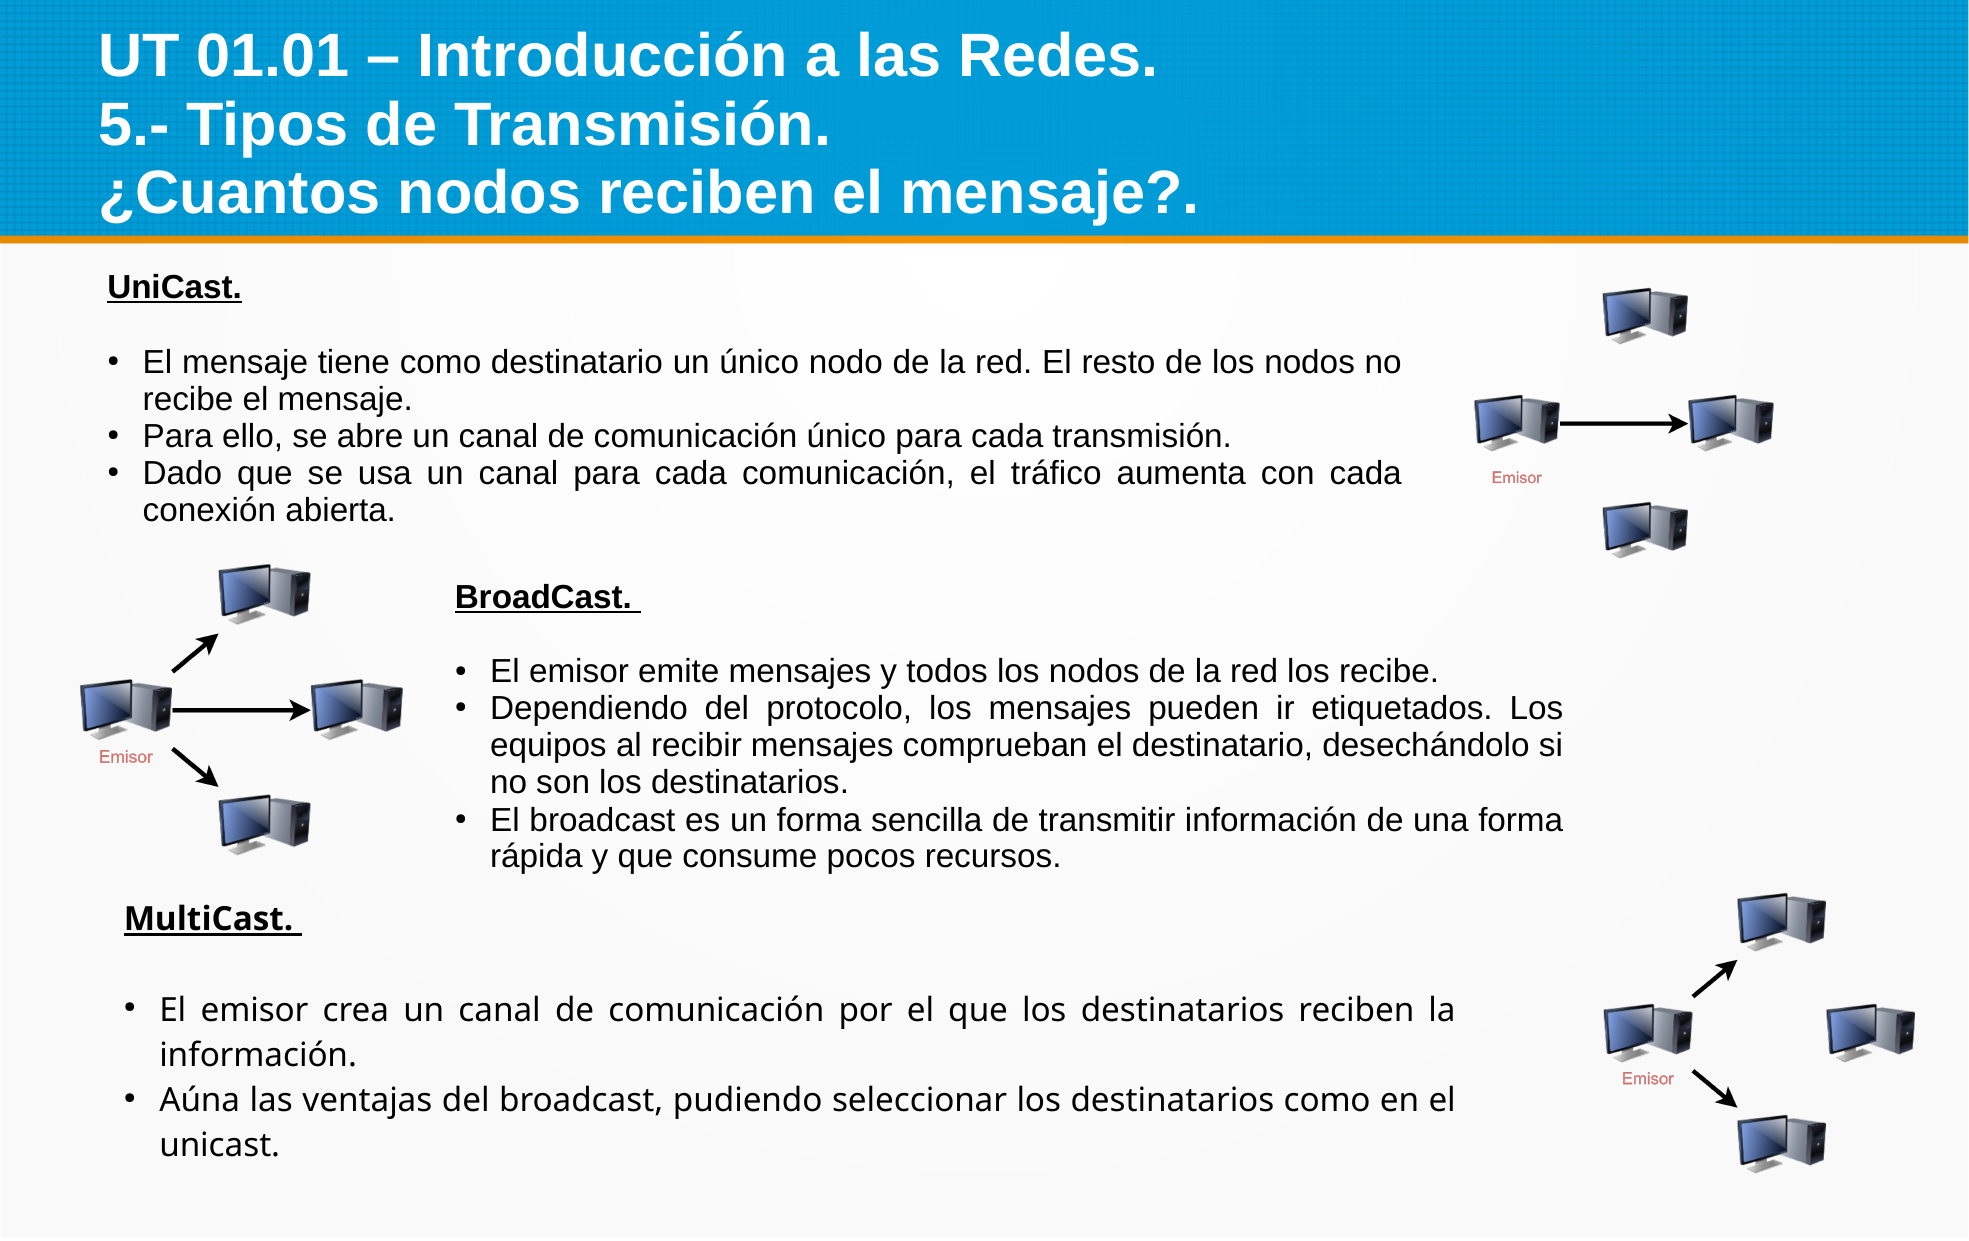

# UT 01.01 – Introducción a las Redes. 5.- Tipos de Transmisión. ¿Cuantos nodos reciben el mensaje?.
UniCast.
El mensaje tiene como destinatario un único nodo de la red. El resto de los nodos no recibe el mensaje.
Para ello, se abre un canal de comunicación único para cada transmisión.
Dado que se usa un canal para cada comunicación, el tráfico aumenta con cada conexión abierta.
BroadCast.
El emisor emite mensajes y todos los nodos de la red los recibe.
Dependiendo del protocolo, los mensajes pueden ir etiquetados. Los equipos al recibir mensajes comprueban el destinatario, desechándolo si no son los destinatarios.
El broadcast es un forma sencilla de transmitir información de una forma rápida y que consume pocos recursos.
MultiCast.
El emisor crea un canal de comunicación por el que los destinatarios reciben la información.
Aúna las ventajas del broadcast, pudiendo seleccionar los destinatarios como en el unicast.